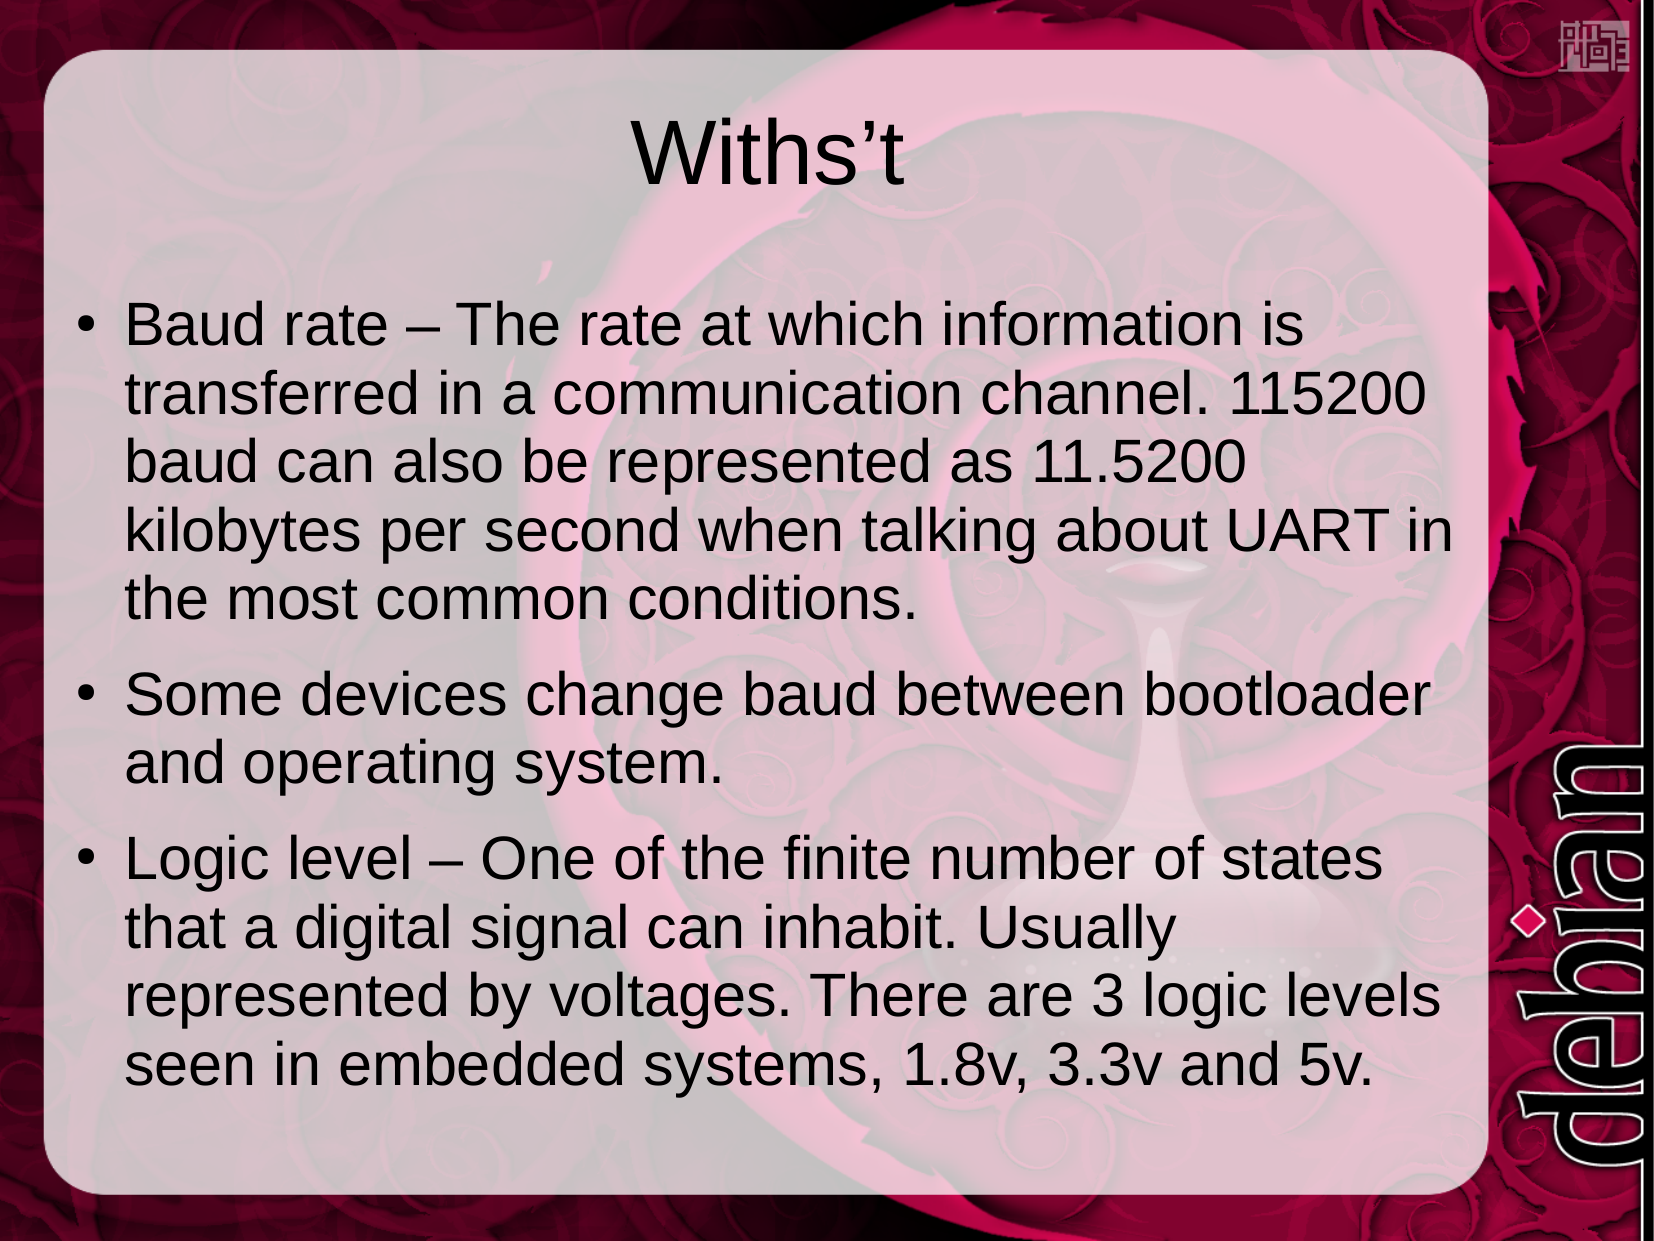

# Withs’t
Baud rate – The rate at which information is transferred in a communication channel. 115200 baud can also be represented as 11.5200 kilobytes per second when talking about UART in the most common conditions.
Some devices change baud between bootloader and operating system.
Logic level – One of the finite number of states that a digital signal can inhabit. Usually represented by voltages. There are 3 logic levels seen in embedded systems, 1.8v, 3.3v and 5v.